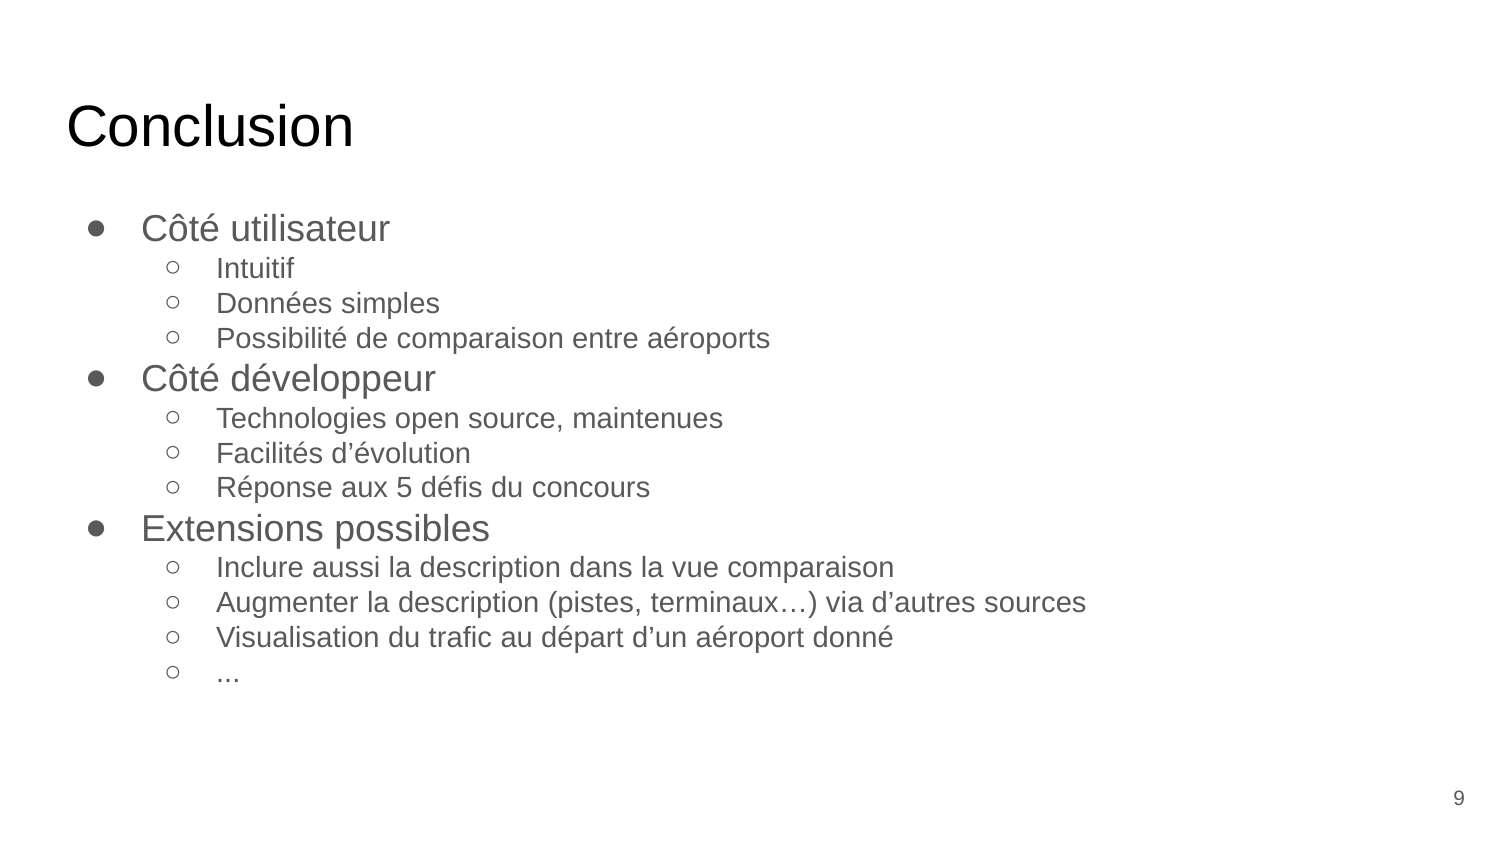

# Conclusion
Côté utilisateur
Intuitif
Données simples
Possibilité de comparaison entre aéroports
Côté développeur
Technologies open source, maintenues
Facilités d’évolution
Réponse aux 5 défis du concours
Extensions possibles
Inclure aussi la description dans la vue comparaison
Augmenter la description (pistes, terminaux…) via d’autres sources
Visualisation du trafic au départ d’un aéroport donné
...